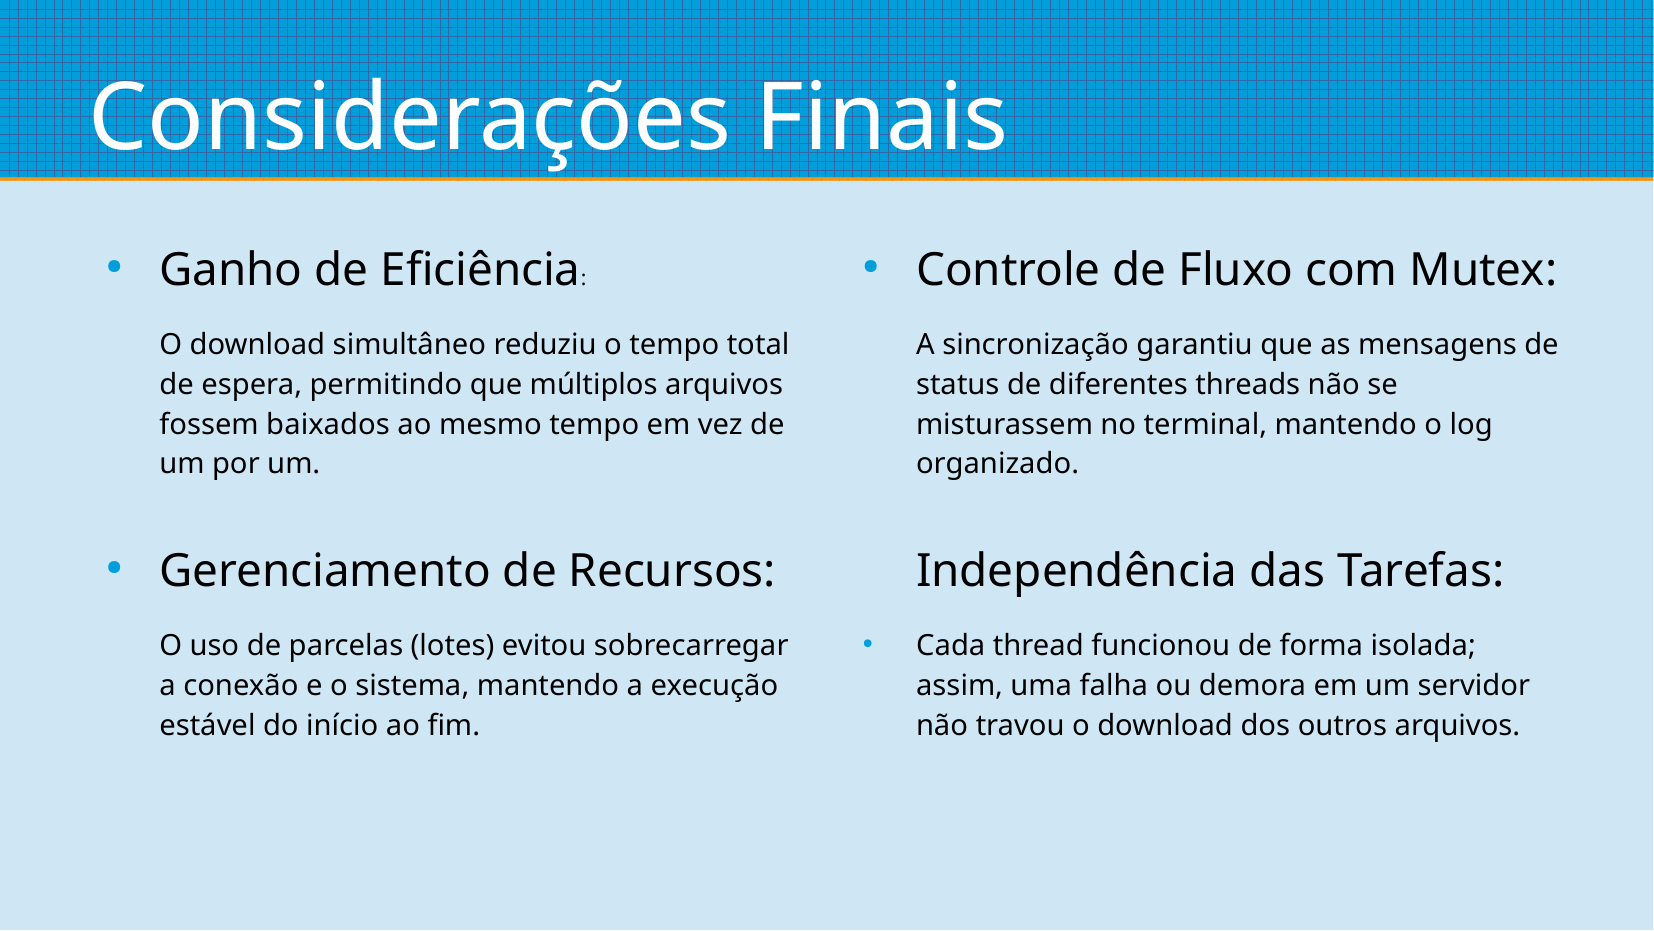

# Considerações Finais
Ganho de Eficiência:
O download simultâneo reduziu o tempo total de espera, permitindo que múltiplos arquivos fossem baixados ao mesmo tempo em vez de um por um.
Controle de Fluxo com Mutex:
A sincronização garantiu que as mensagens de status de diferentes threads não se misturassem no terminal, mantendo o log organizado.
Gerenciamento de Recursos:
O uso de parcelas (lotes) evitou sobrecarregar a conexão e o sistema, mantendo a execução estável do início ao fim.
Independência das Tarefas:
Cada thread funcionou de forma isolada; assim, uma falha ou demora em um servidor não travou o download dos outros arquivos.